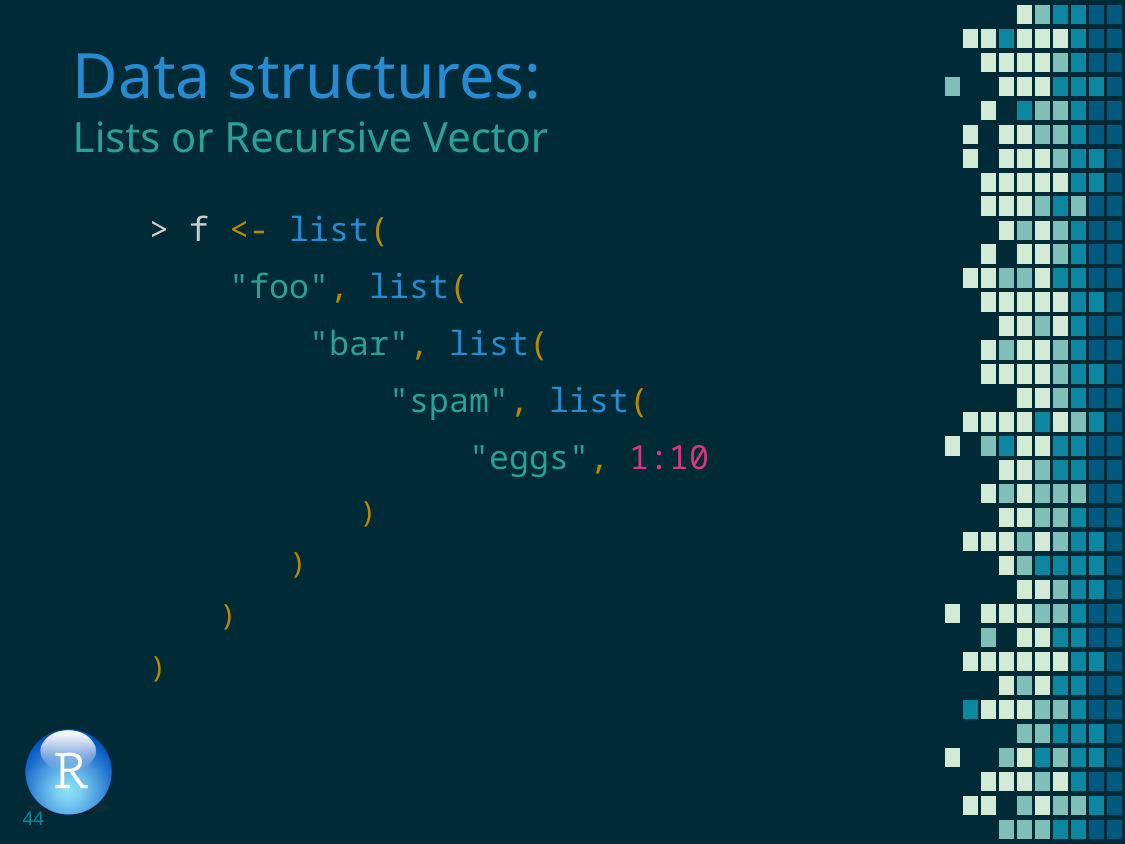

Data structures:
Lists or Recursive Vector
> f <- list(
 "foo", list(
 "bar", list(
 "spam", list(
 "eggs", 1:10
 )
 )
 )
)